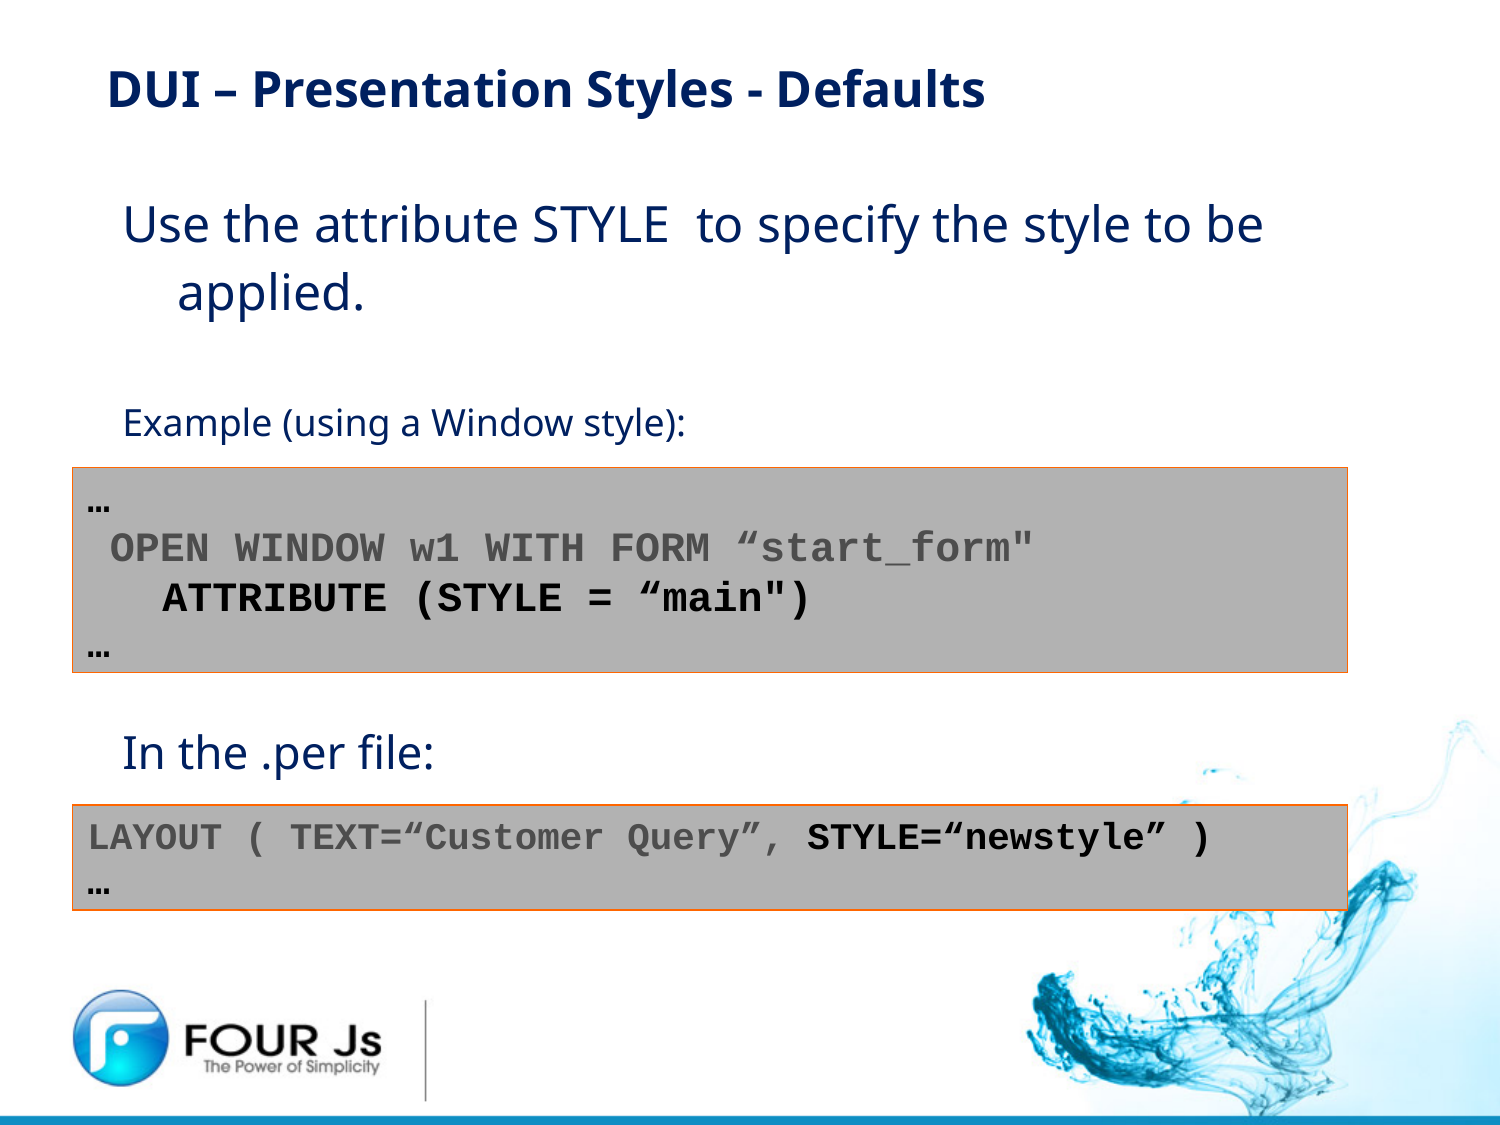

# DUI – Presentation Styles - Defaults
Use the attribute STYLE to specify the style to be applied.
Example (using a Window style):
In the .per file:
…
 OPEN WINDOW w1 WITH FORM “start_form"
 ATTRIBUTE (STYLE = “main")
…
LAYOUT ( TEXT=“Customer Query”, STYLE=“newstyle” )
…